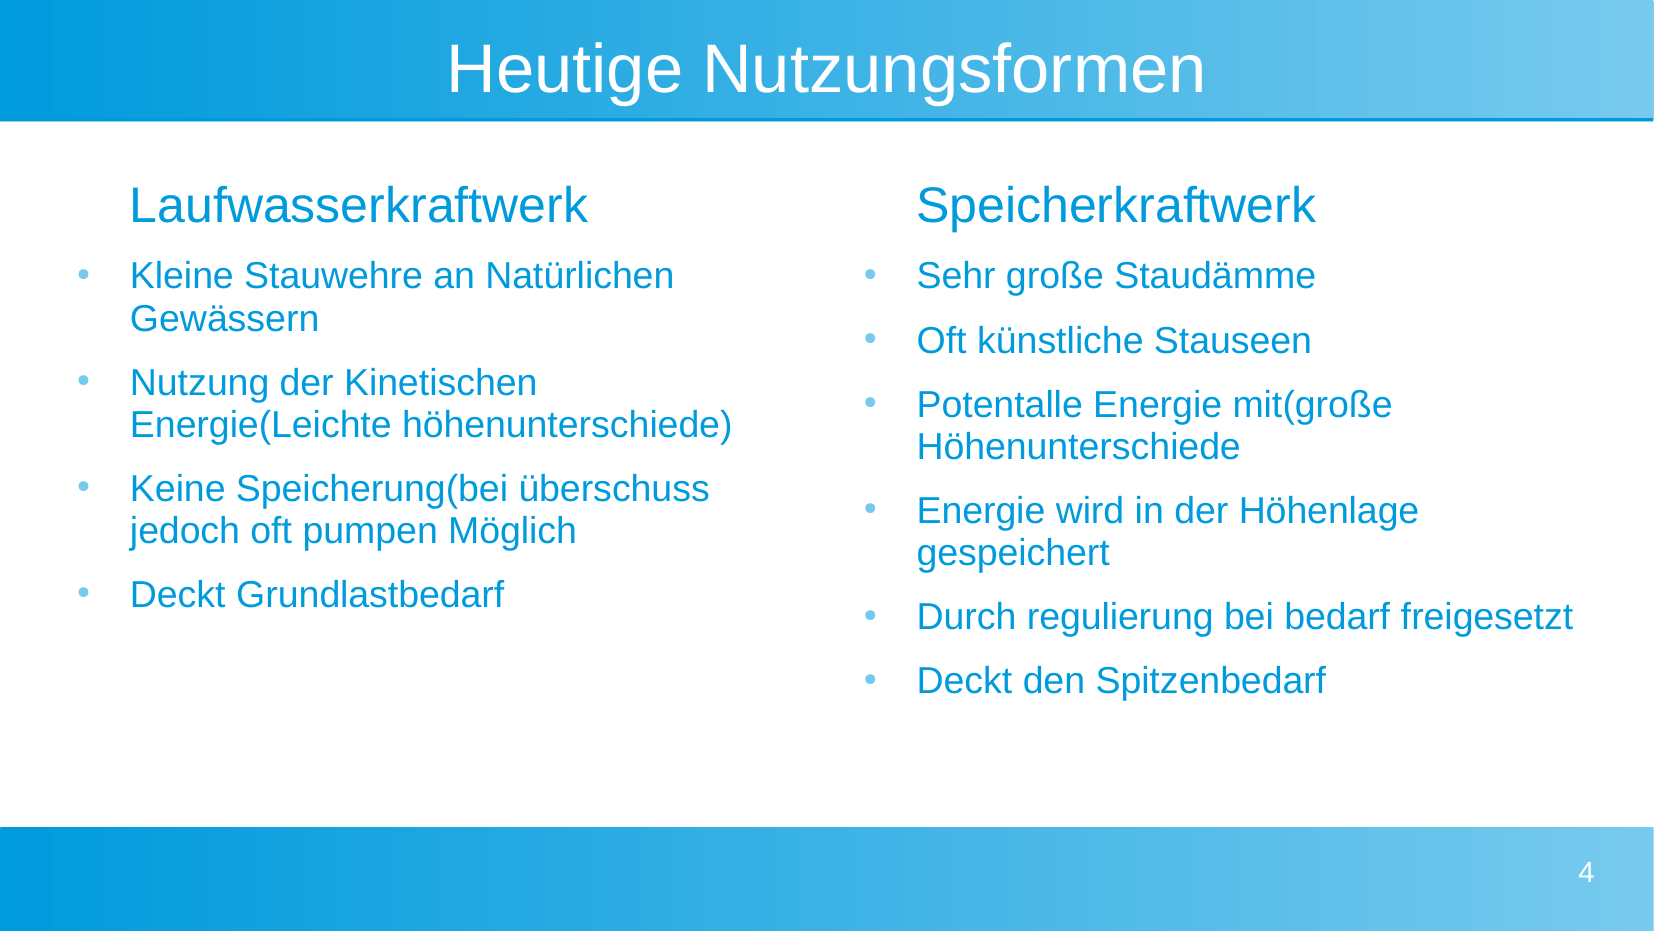

# Heutige Nutzungsformen
Laufwasserkraftwerk
Kleine Stauwehre an Natürlichen Gewässern
Nutzung der Kinetischen Energie(Leichte höhenunterschiede)
Keine Speicherung(bei überschuss jedoch oft pumpen Möglich
Deckt Grundlastbedarf
Speicherkraftwerk
Sehr große Staudämme
Oft künstliche Stauseen
Potentalle Energie mit(große Höhenunterschiede
Energie wird in der Höhenlage gespeichert
Durch regulierung bei bedarf freigesetzt
Deckt den Spitzenbedarf
4